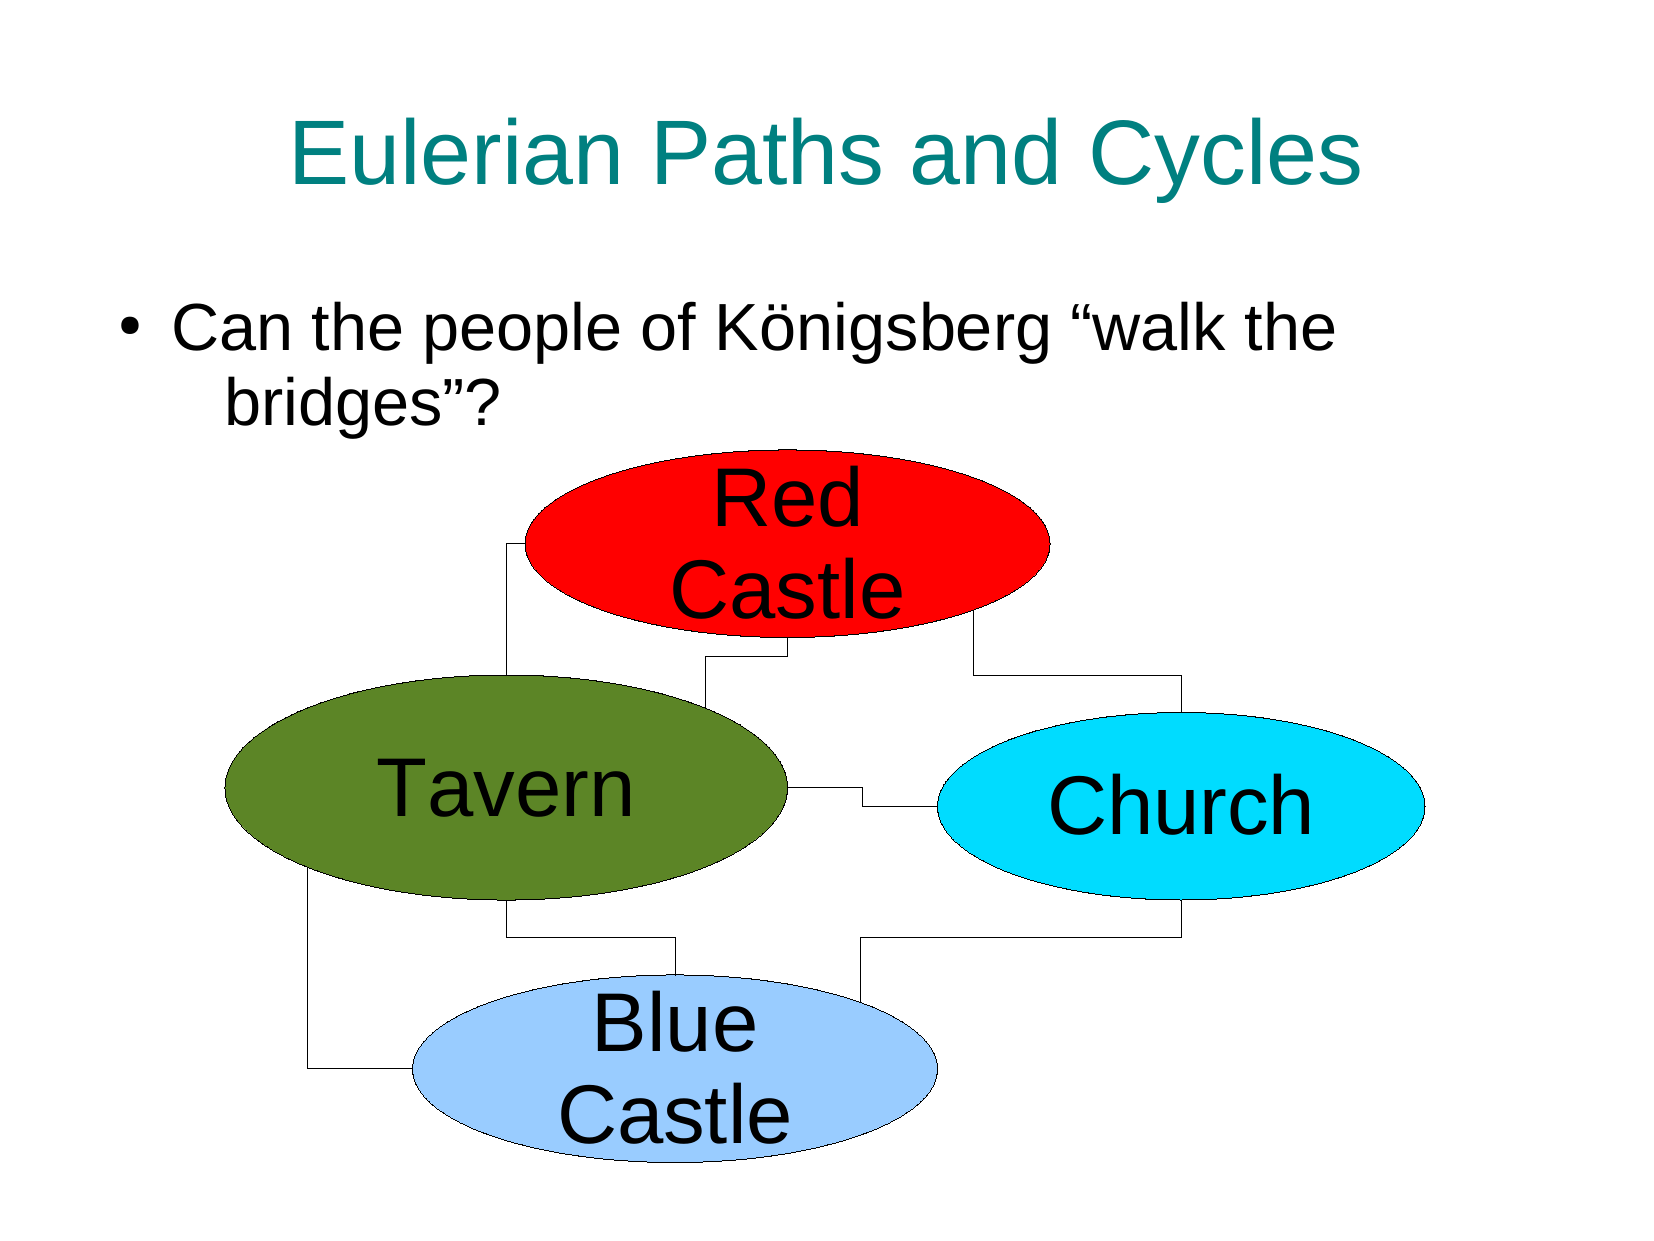

# Eulerian Paths and Cycles
Can the people of Königsberg “walk the bridges”?
Red Castle
Tavern
Church
Blue Castle